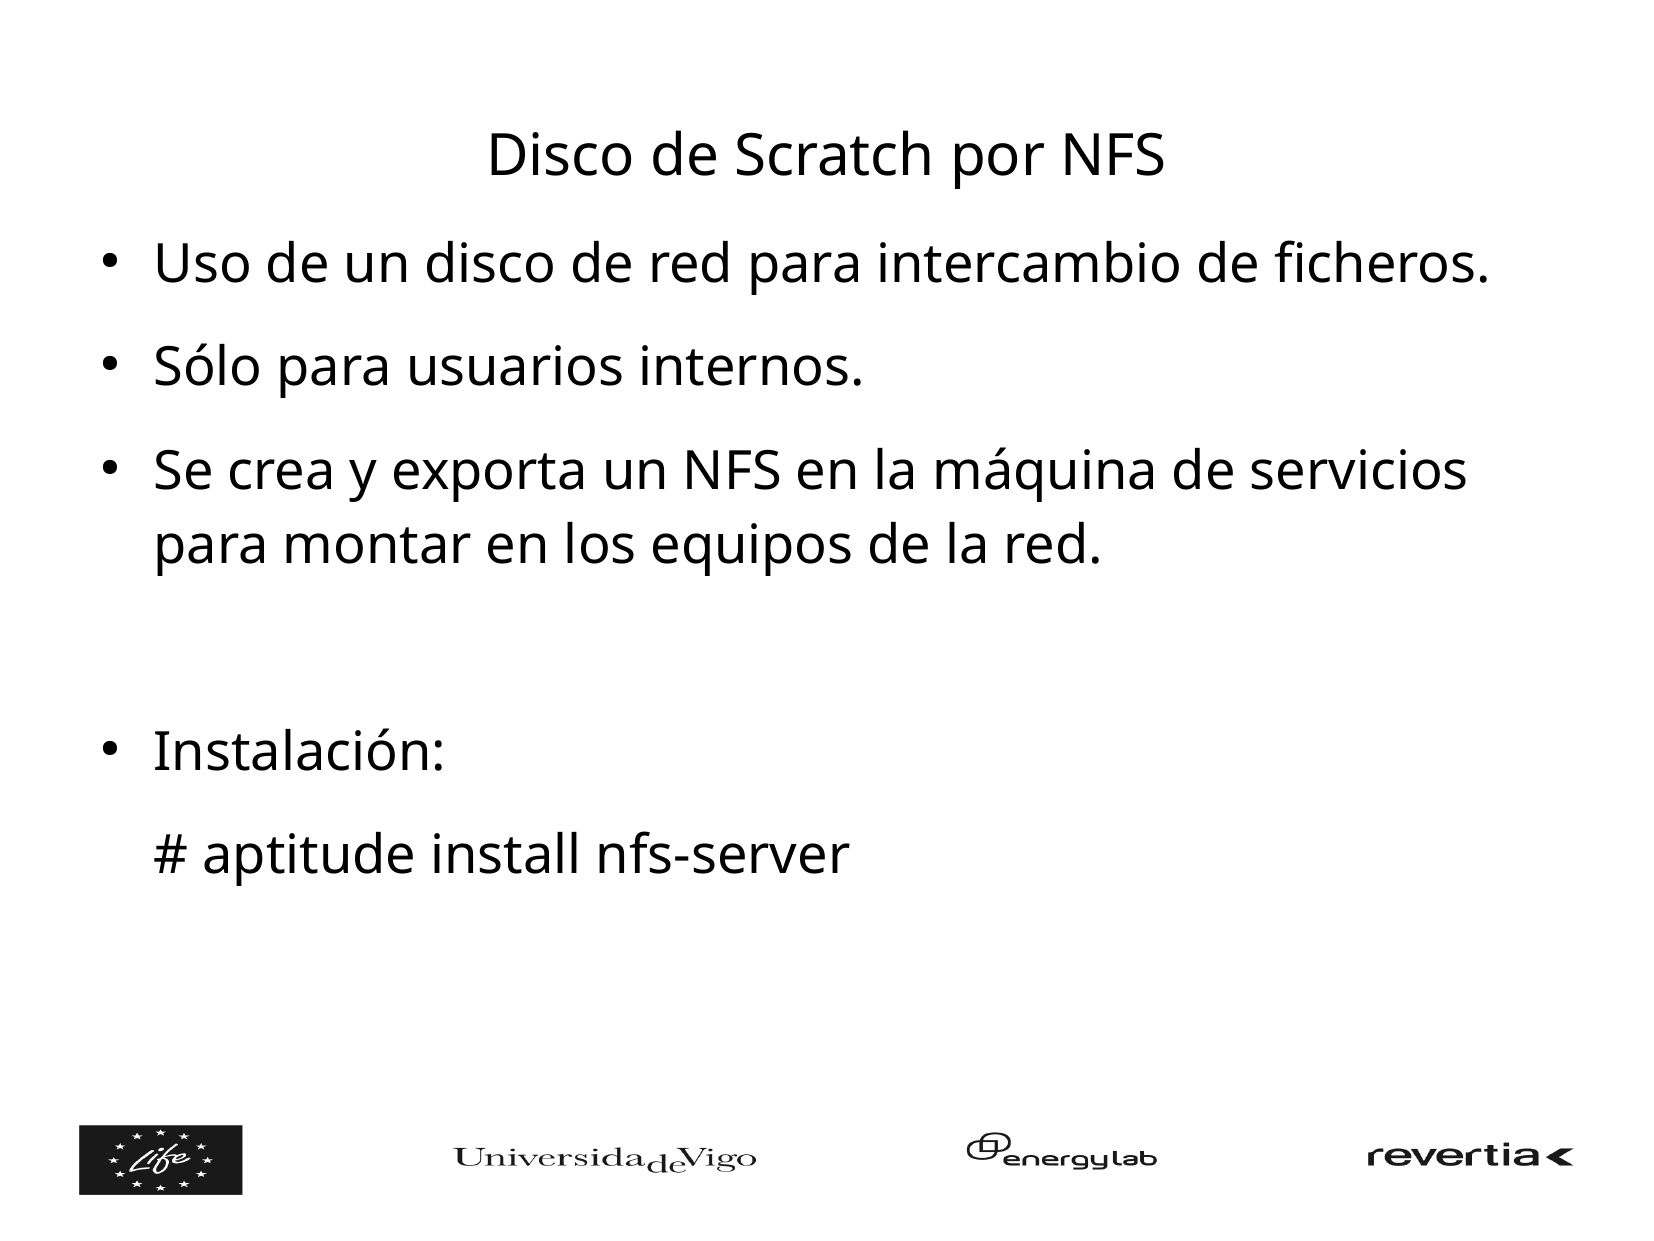

# Disco de Scratch por NFS
Uso de un disco de red para intercambio de ficheros.
Sólo para usuarios internos.
Se crea y exporta un NFS en la máquina de servicios para montar en los equipos de la red.
Instalación:
# aptitude install nfs-server